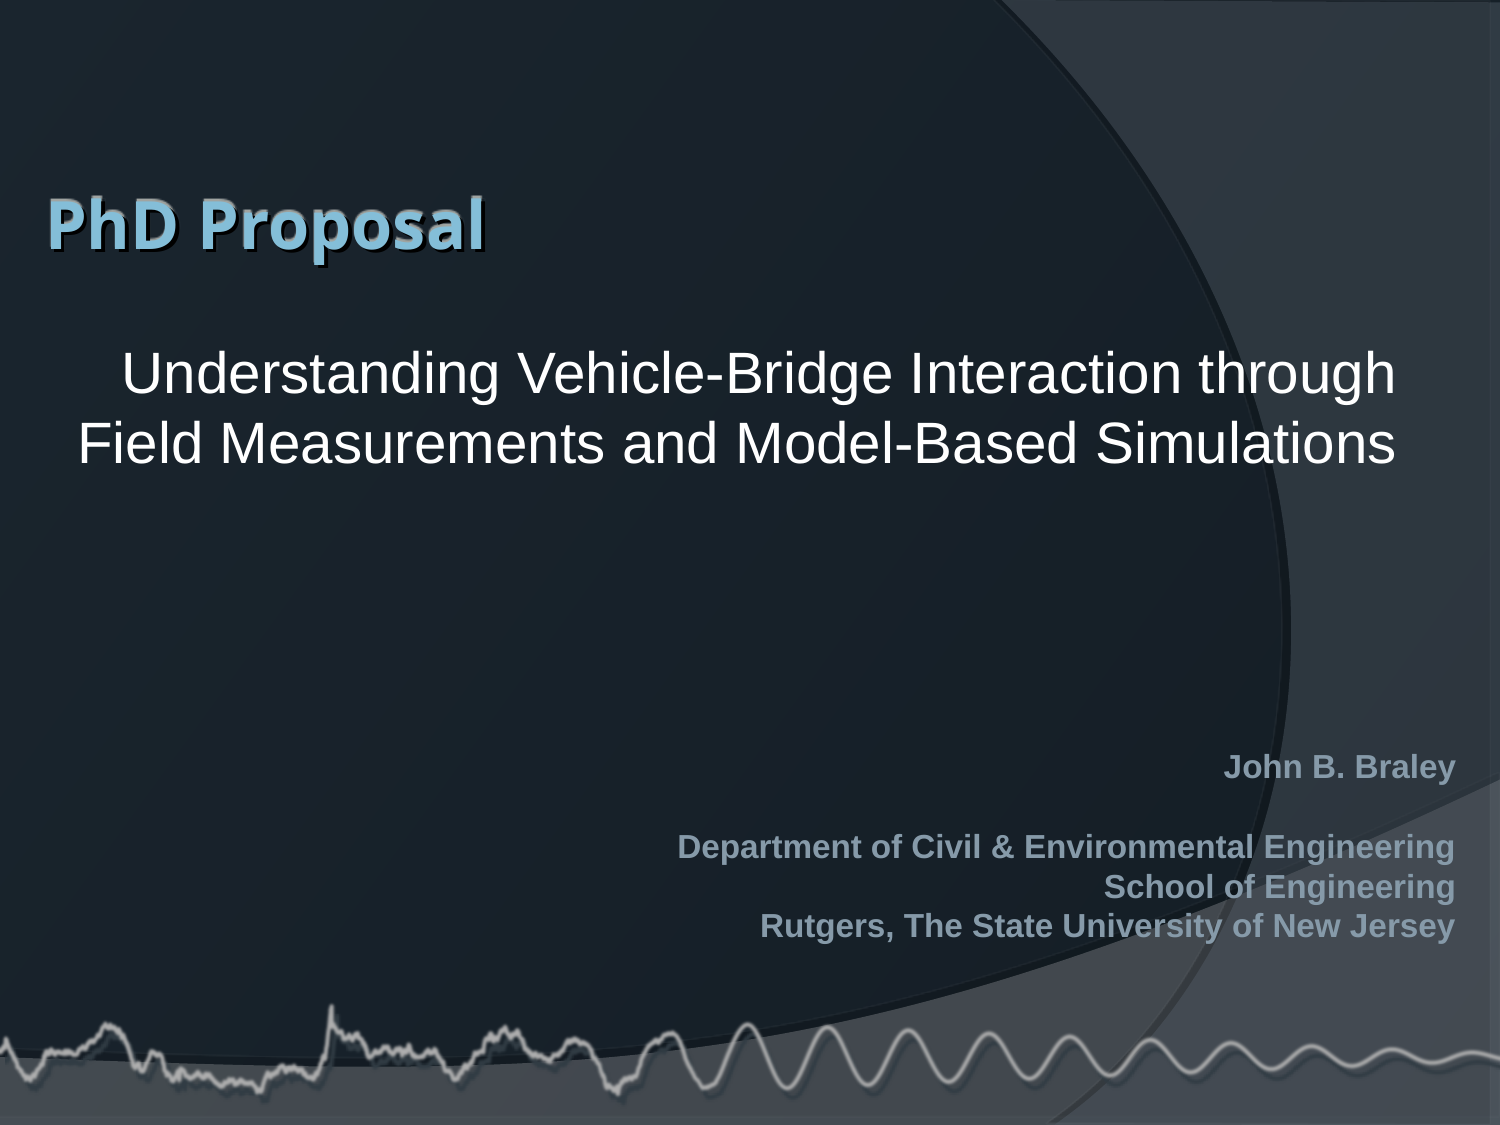

# PhD Proposal
Understanding Vehicle-Bridge Interaction through Field Measurements and Model-Based Simulations
John B. Braley
Department of Civil & Environmental Engineering
School of Engineering
Rutgers, The State University of New Jersey